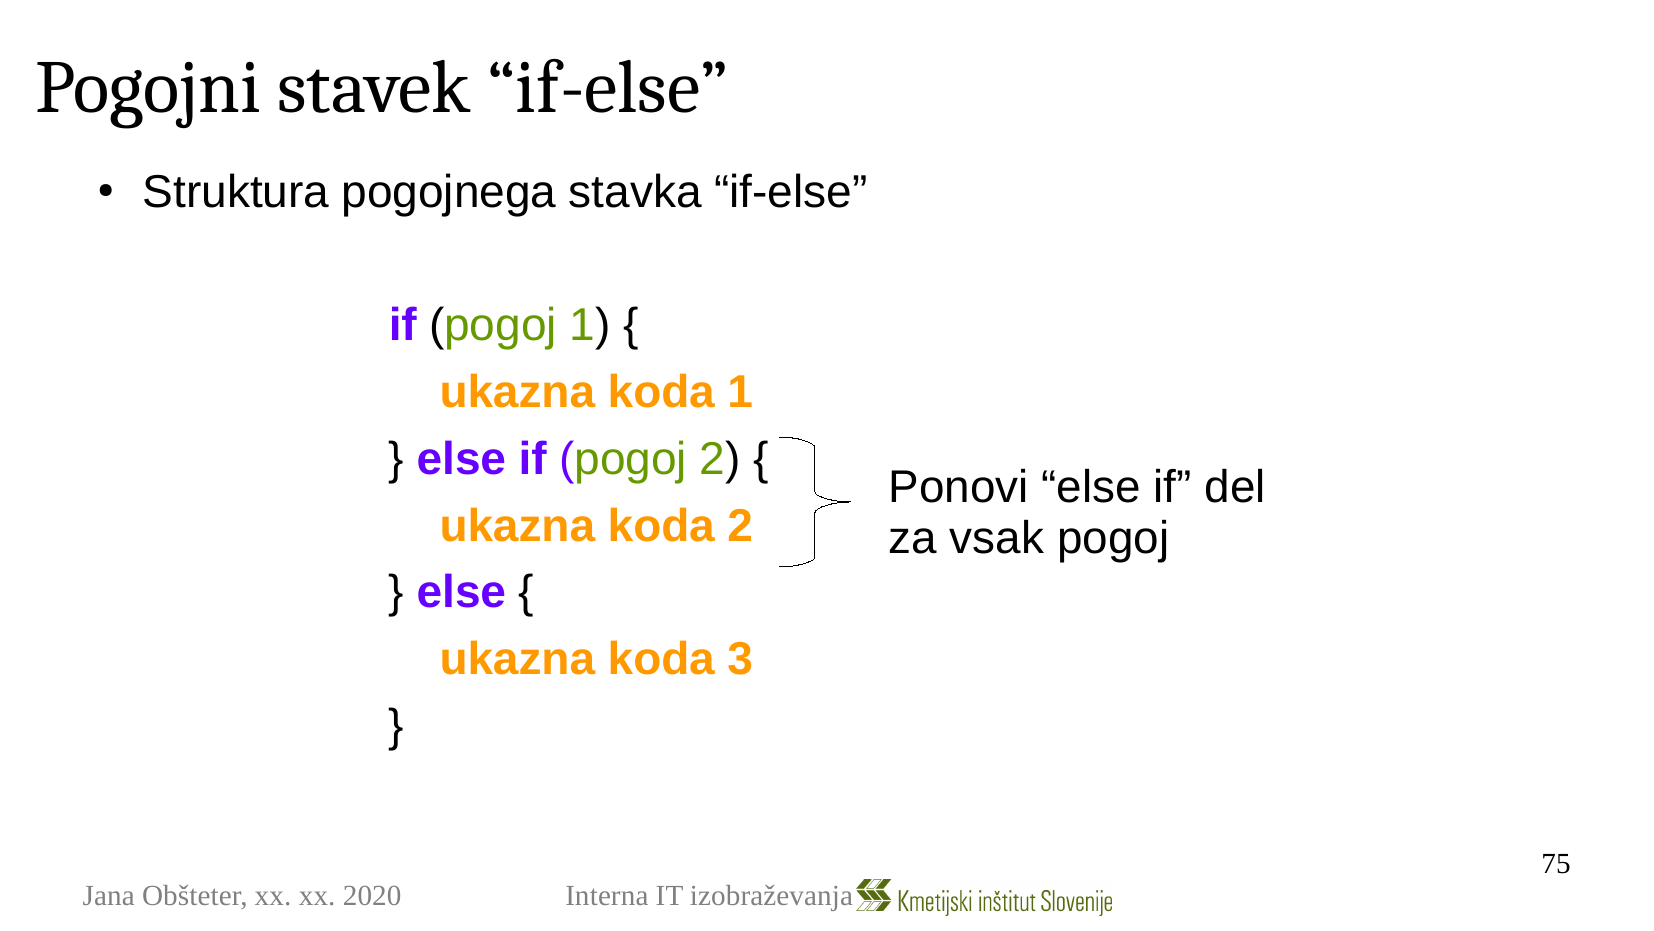

# Pogojni stavek “if-else”
Struktura pogojnega stavka “if-else”
 if (pogoj 1) {
 ukazna koda 1
 } else if (pogoj 2) {
 ukazna koda 2
 } else {
 ukazna koda 3
 }
Ponovi “else if” del za vsak pogoj
75